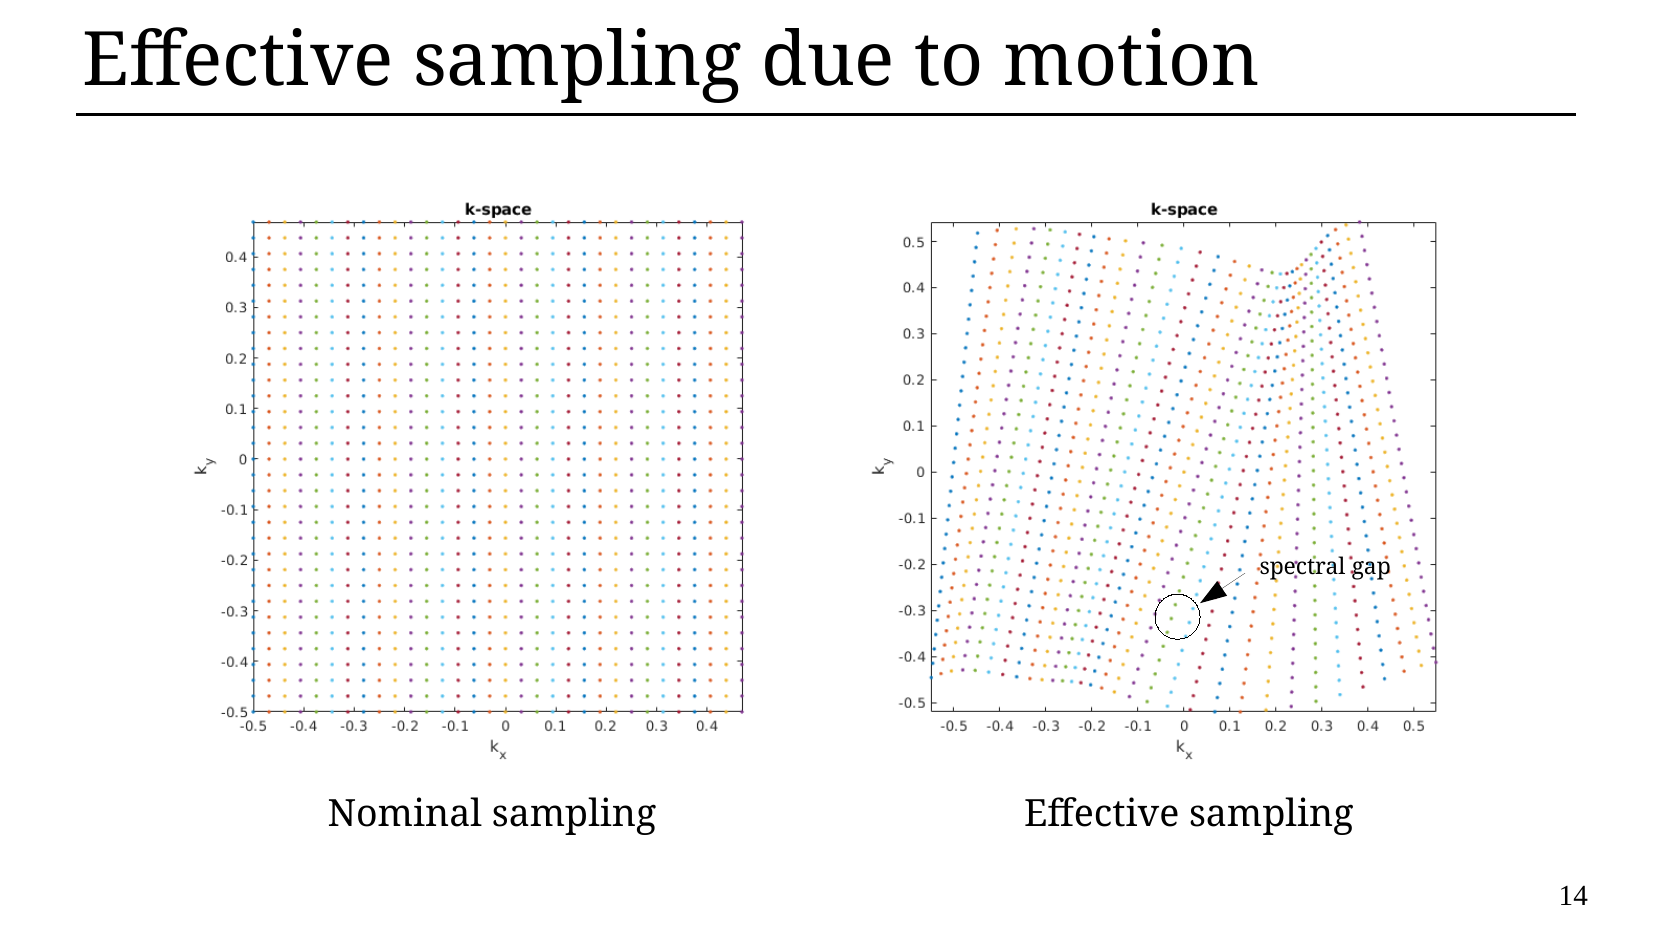

# Effective sampling due to motion
spectral gap
Nominal sampling
Effective sampling